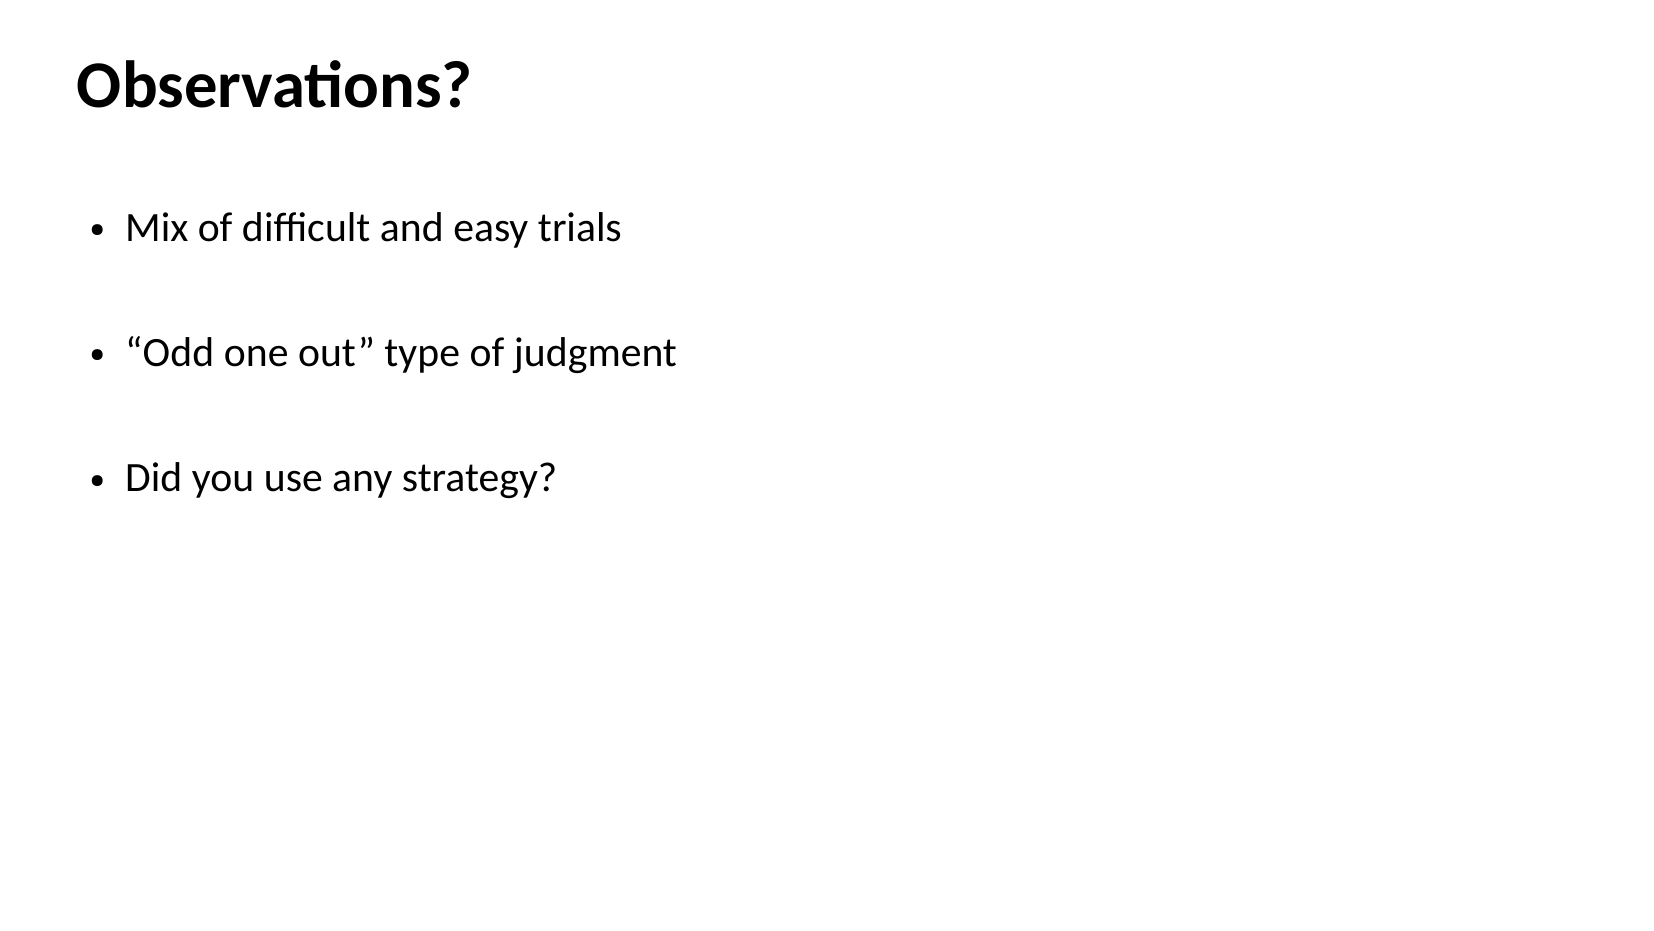

# Observations?
Mix of difficult and easy trials
“Odd one out” type of judgment
Did you use any strategy?